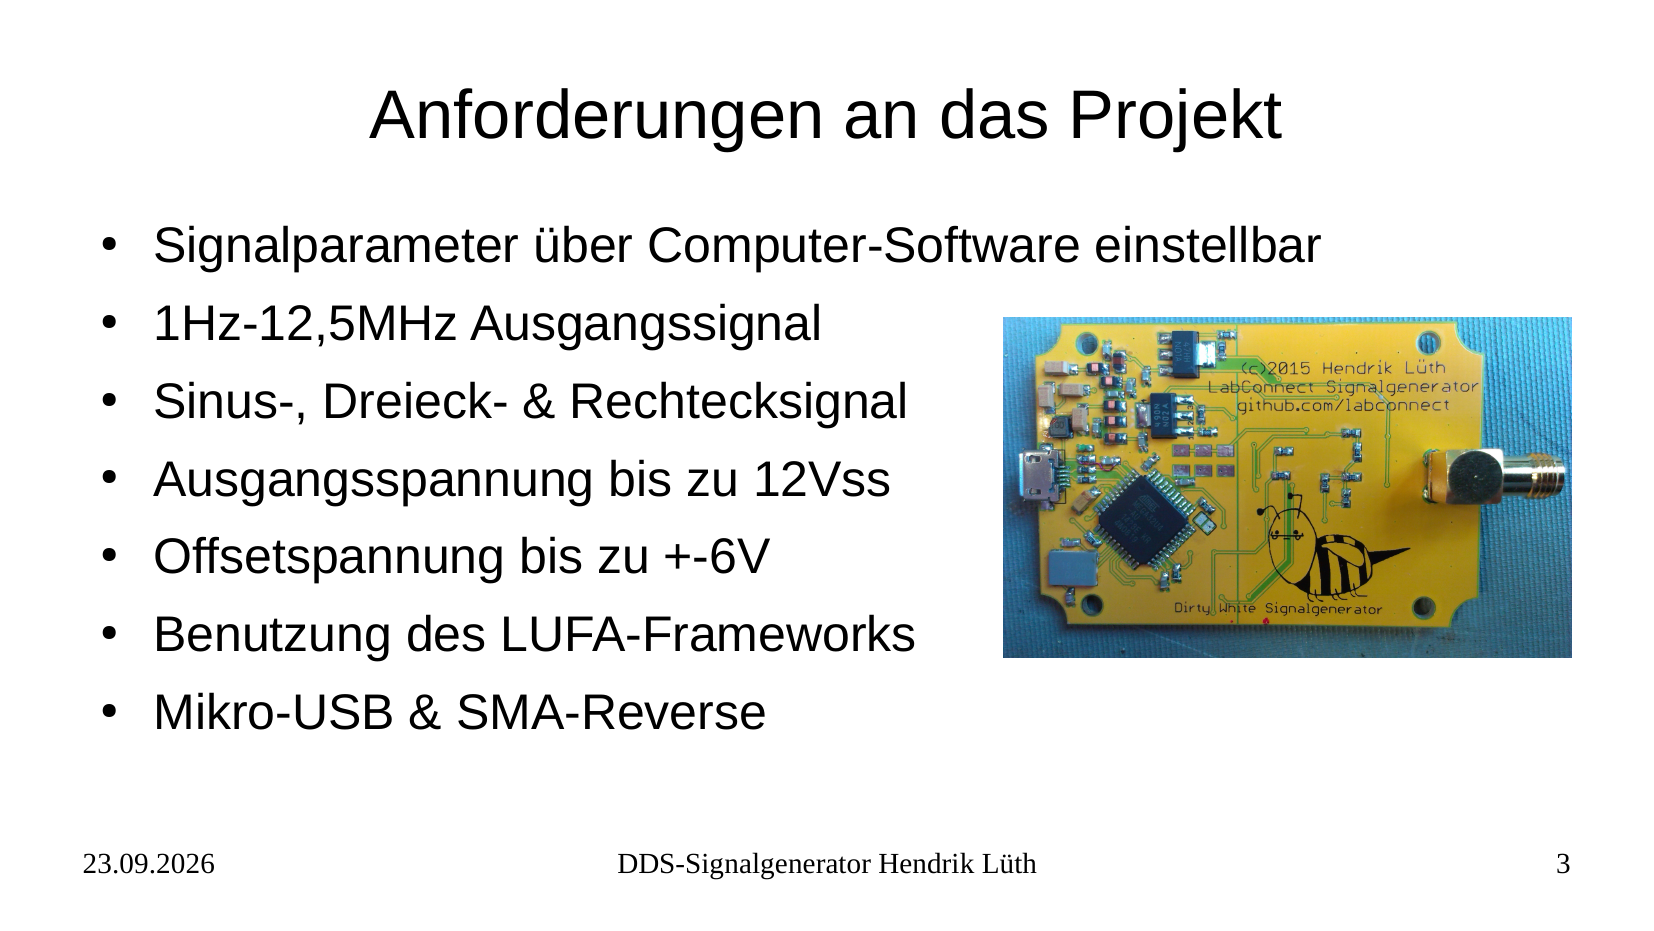

# Anforderungen an das Projekt
Signalparameter über Computer-Software einstellbar
1Hz-12,5MHz Ausgangssignal
Sinus-, Dreieck- & Rechtecksignal
Ausgangsspannung bis zu 12Vss
Offsetspannung bis zu +-6V
Benutzung des LUFA-Frameworks
Mikro-USB & SMA-Reverse
DDS-Signalgenerator Hendrik Lüth
3